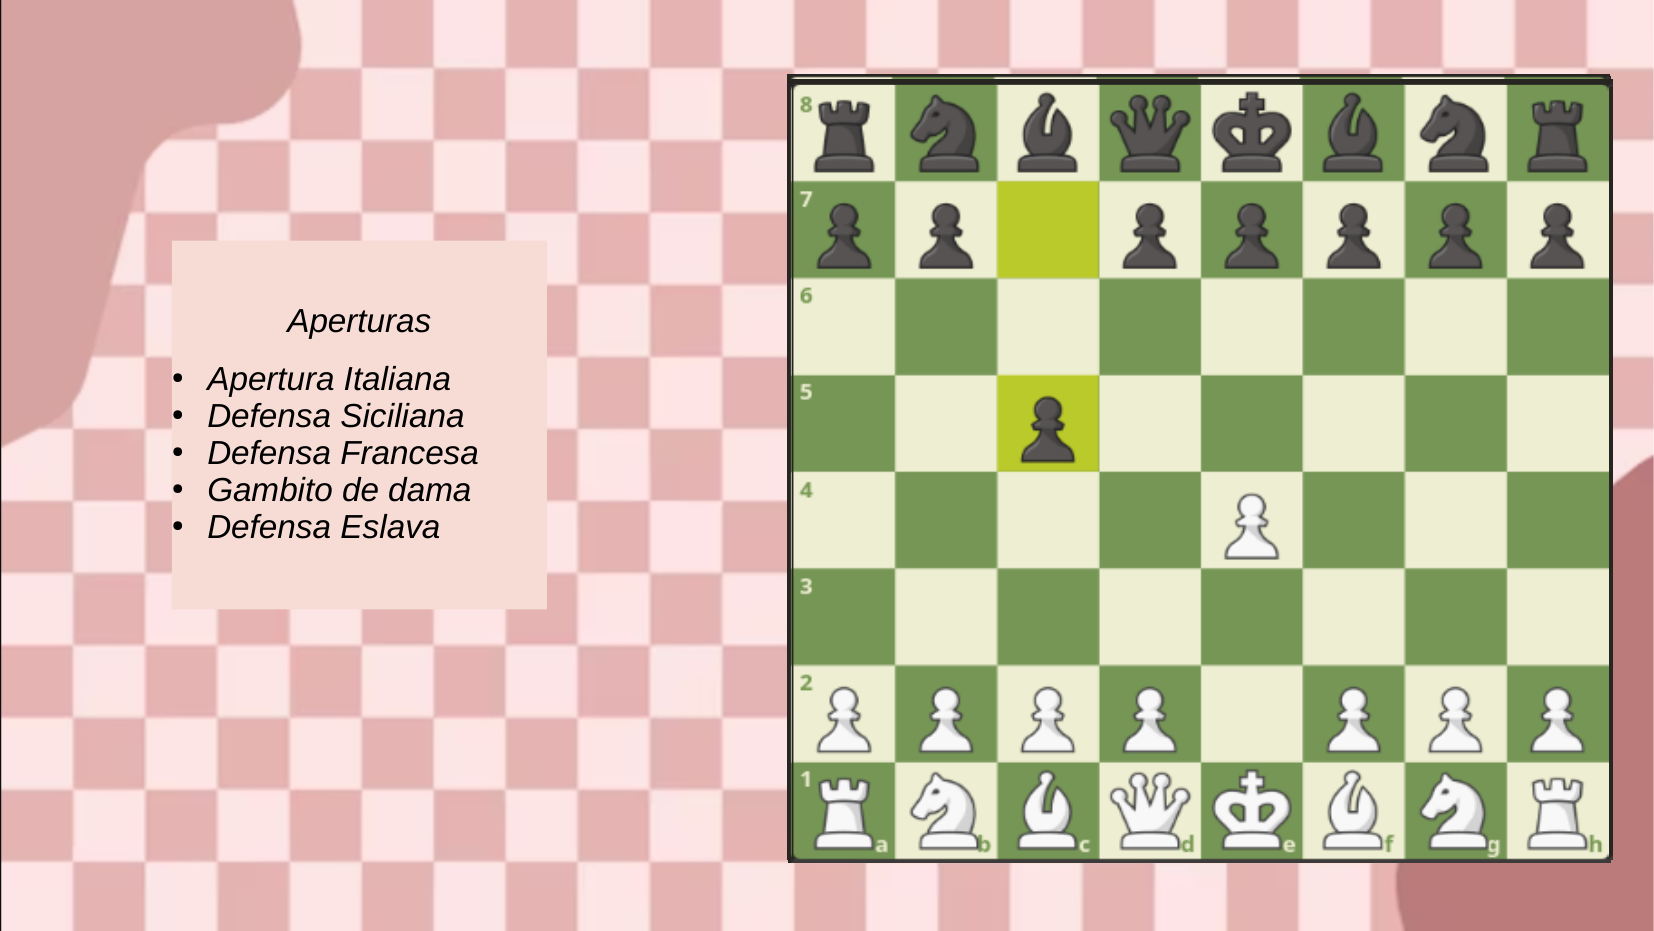

Aperturas
Apertura Italiana
Defensa Siciliana
Defensa Francesa
Gambito de dama
Defensa Eslava